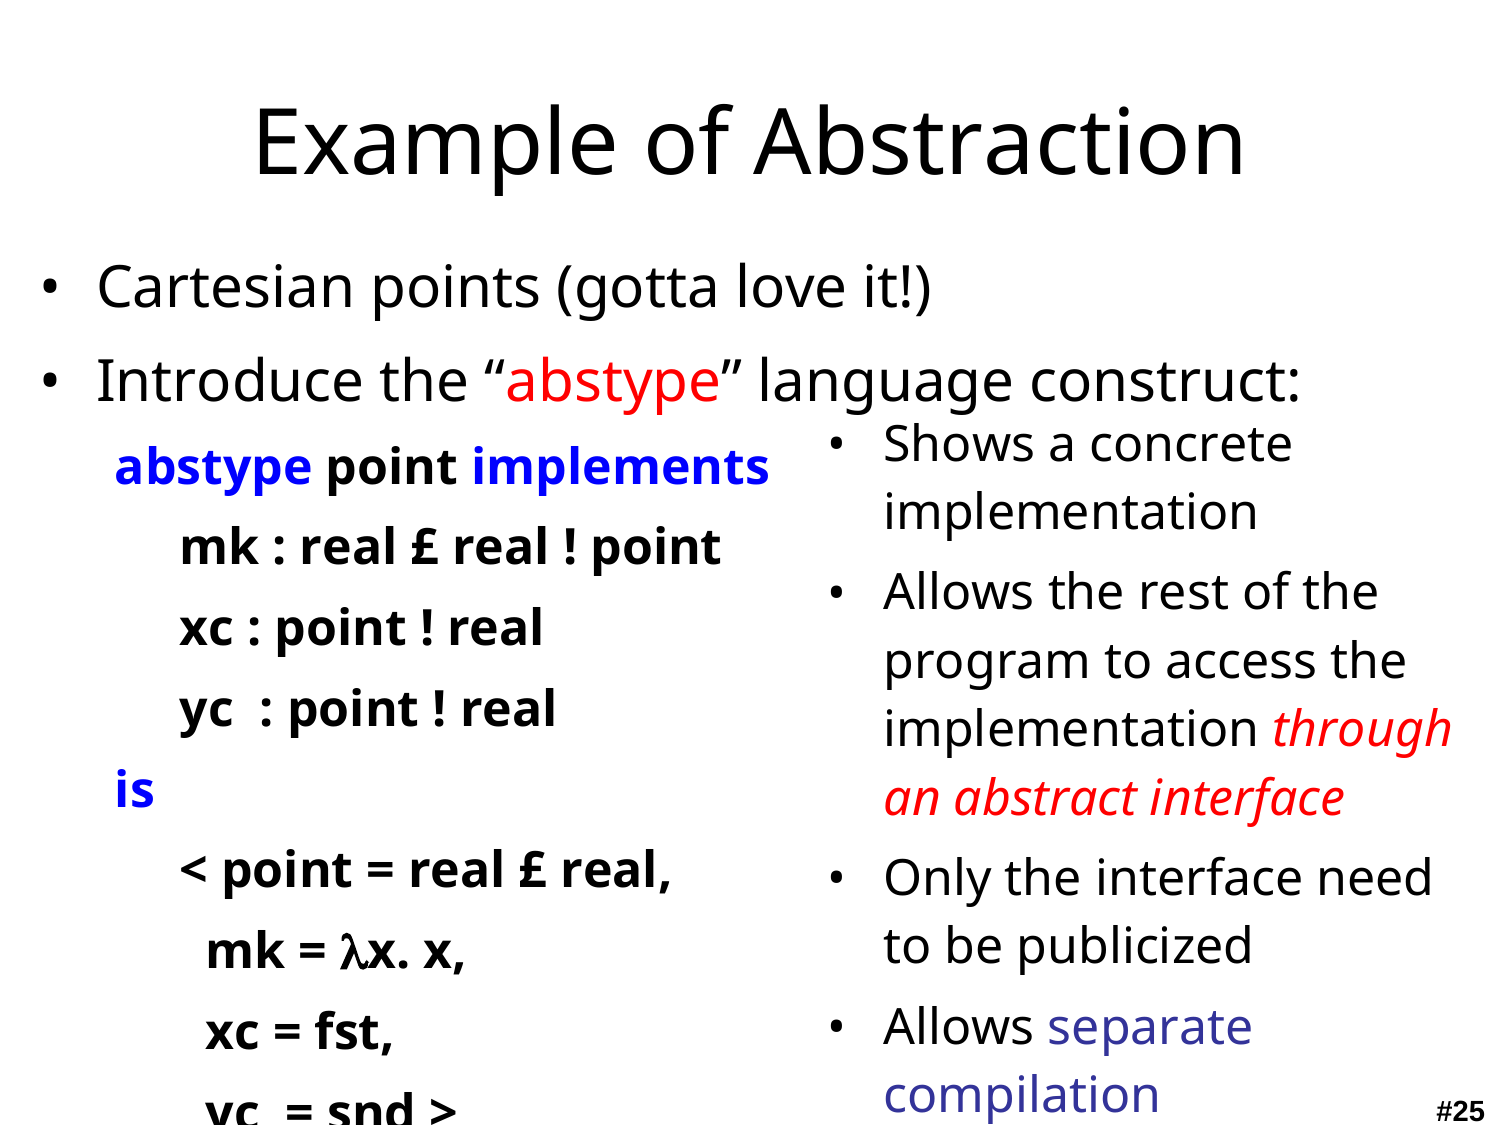

# Example of Abstraction
Cartesian points (gotta love it!)
Introduce the “abstype” language construct:
abstype point implements
 mk : real £ real ! point
 xc : point ! real
 yc : point ! real
is
 < point = real £ real,
 mk = x. x,
 xc = fst,
 yc = snd >
Shows a concrete implementation
Allows the rest of the program to access the implementation through an abstract interface
Only the interface need to be publicized
Allows separate compilation
25